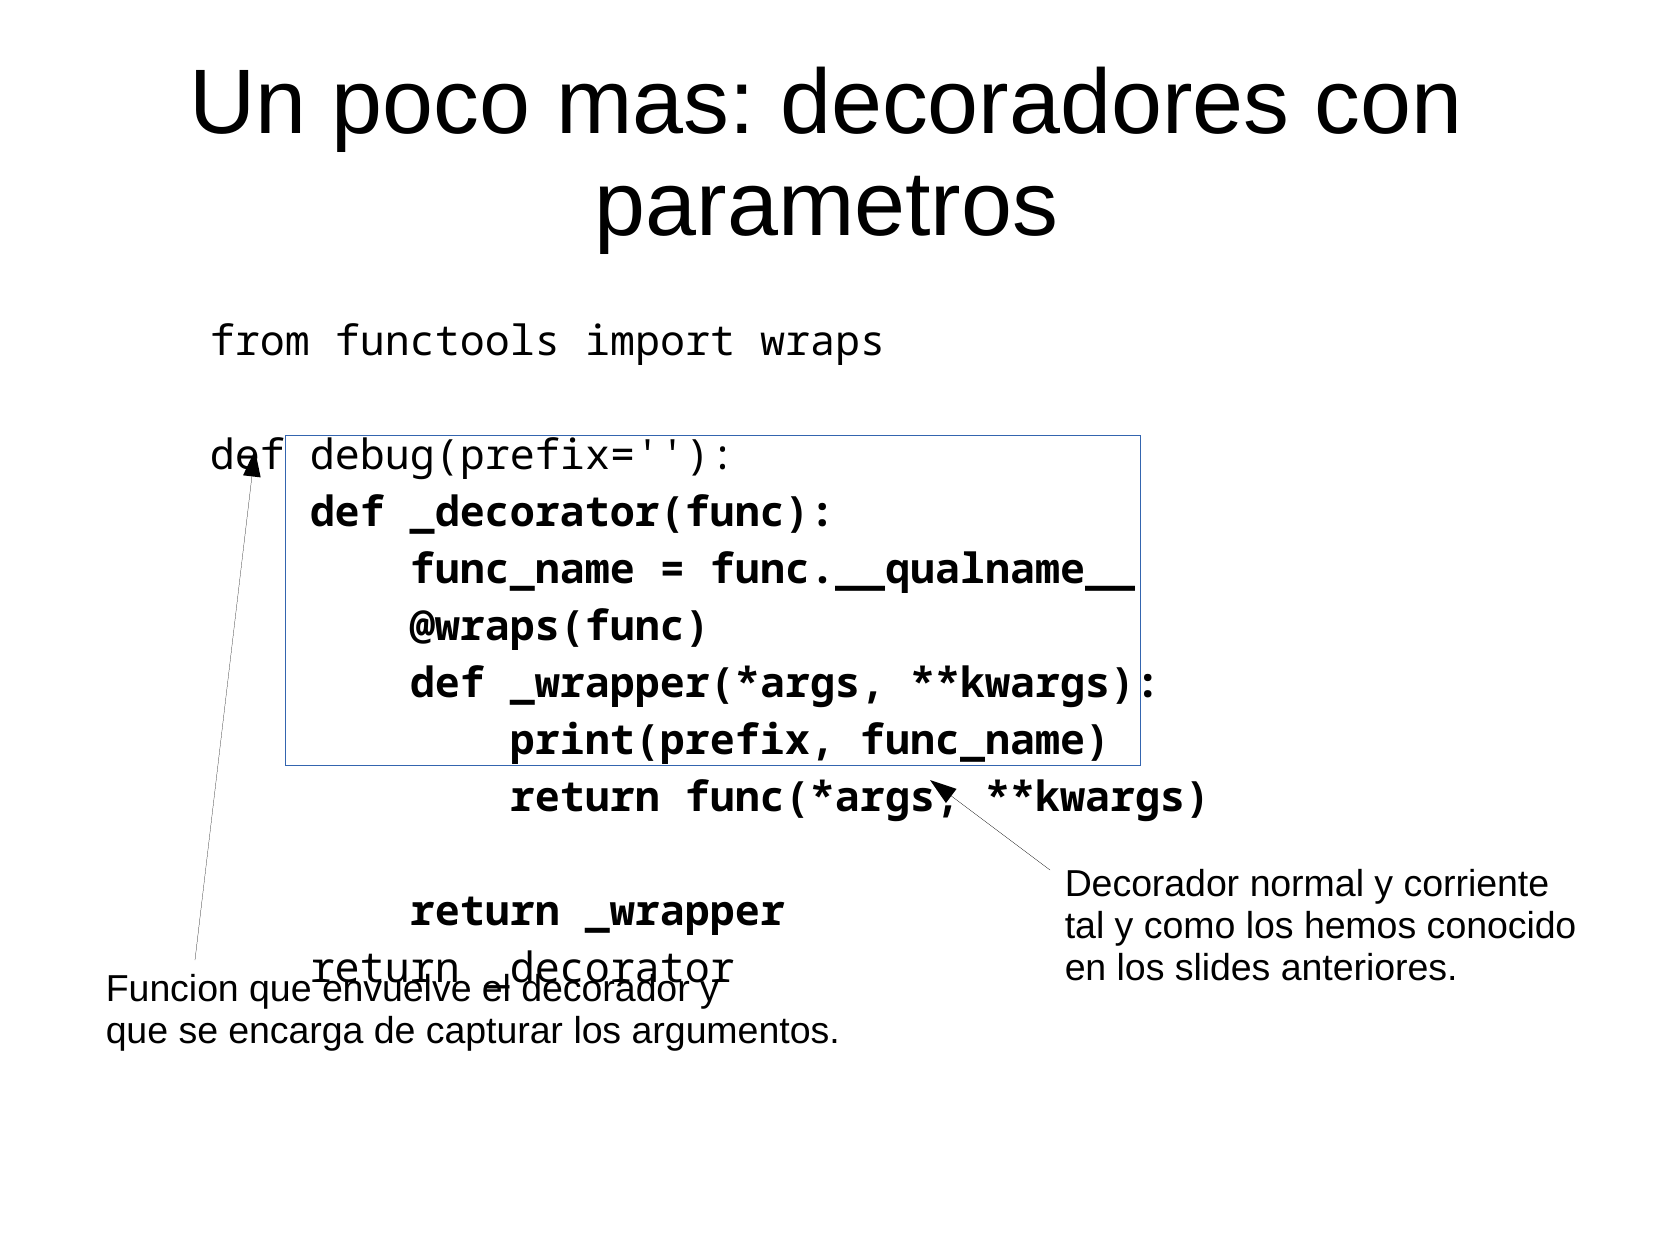

# Un poco mas: decoradores con parametros
from functools import wraps
def debug(prefix=''):
 def _decorator(func):
 func_name = func.__qualname__
 @wraps(func)
 def _wrapper(*args, **kwargs):
 print(prefix, func_name)
 return func(*args, **kwargs)
 return _wrapper
 return _decorator
Decorador normal y corriente
tal y como los hemos conocido
en los slides anteriores.
Funcion que envuelve el decorador y
que se encarga de capturar los argumentos.